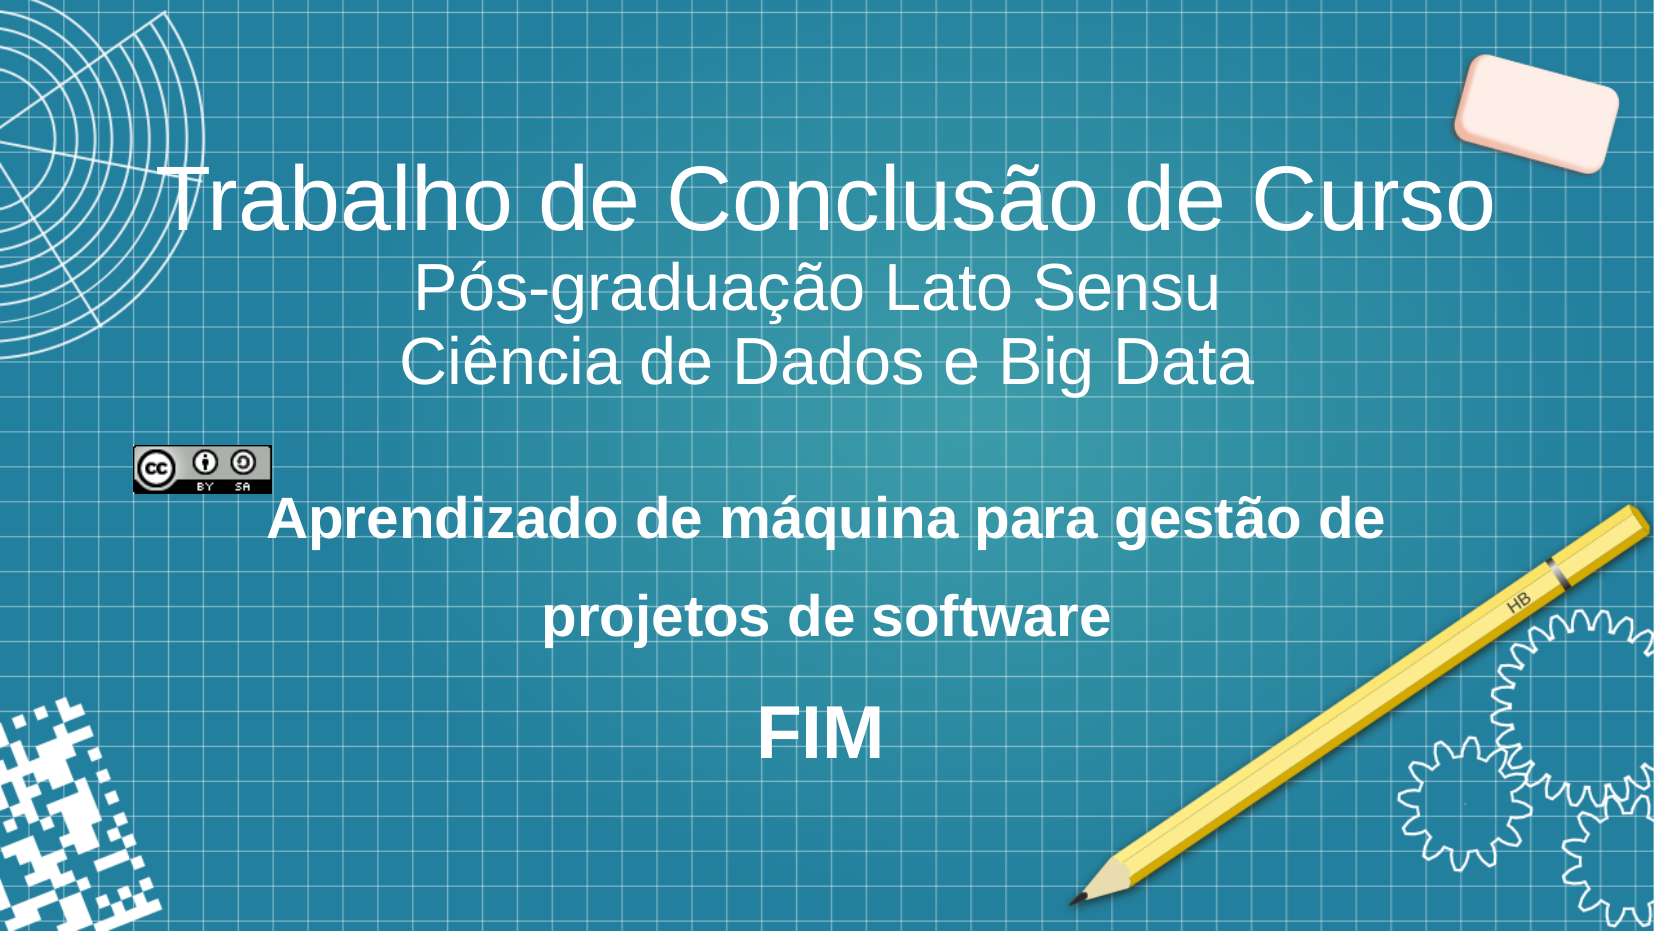

Trabalho de Conclusão de Curso
Pós-graduação Lato Sensu
Ciência de Dados e Big Data
# Aprendizado de máquina para gestão de projetos de software FIM